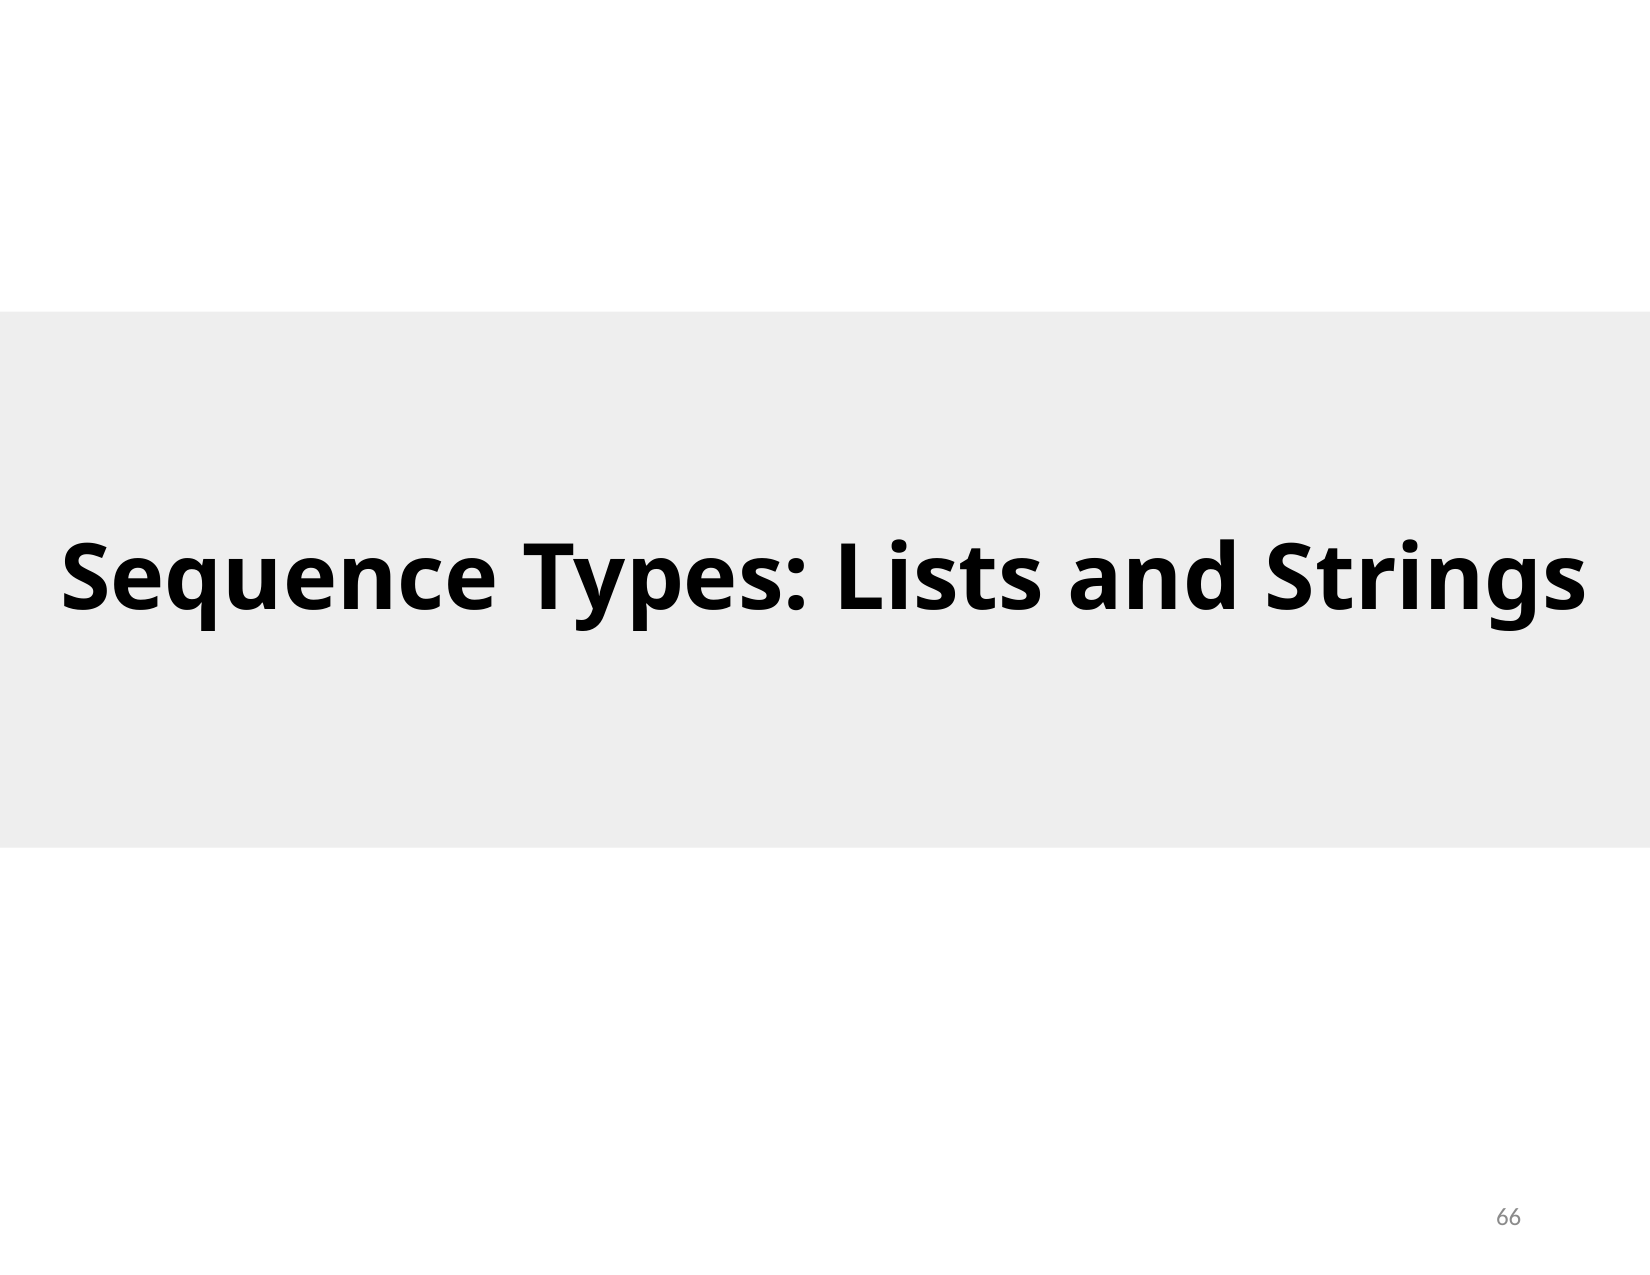

# Sequence Types: Lists and Strings
66